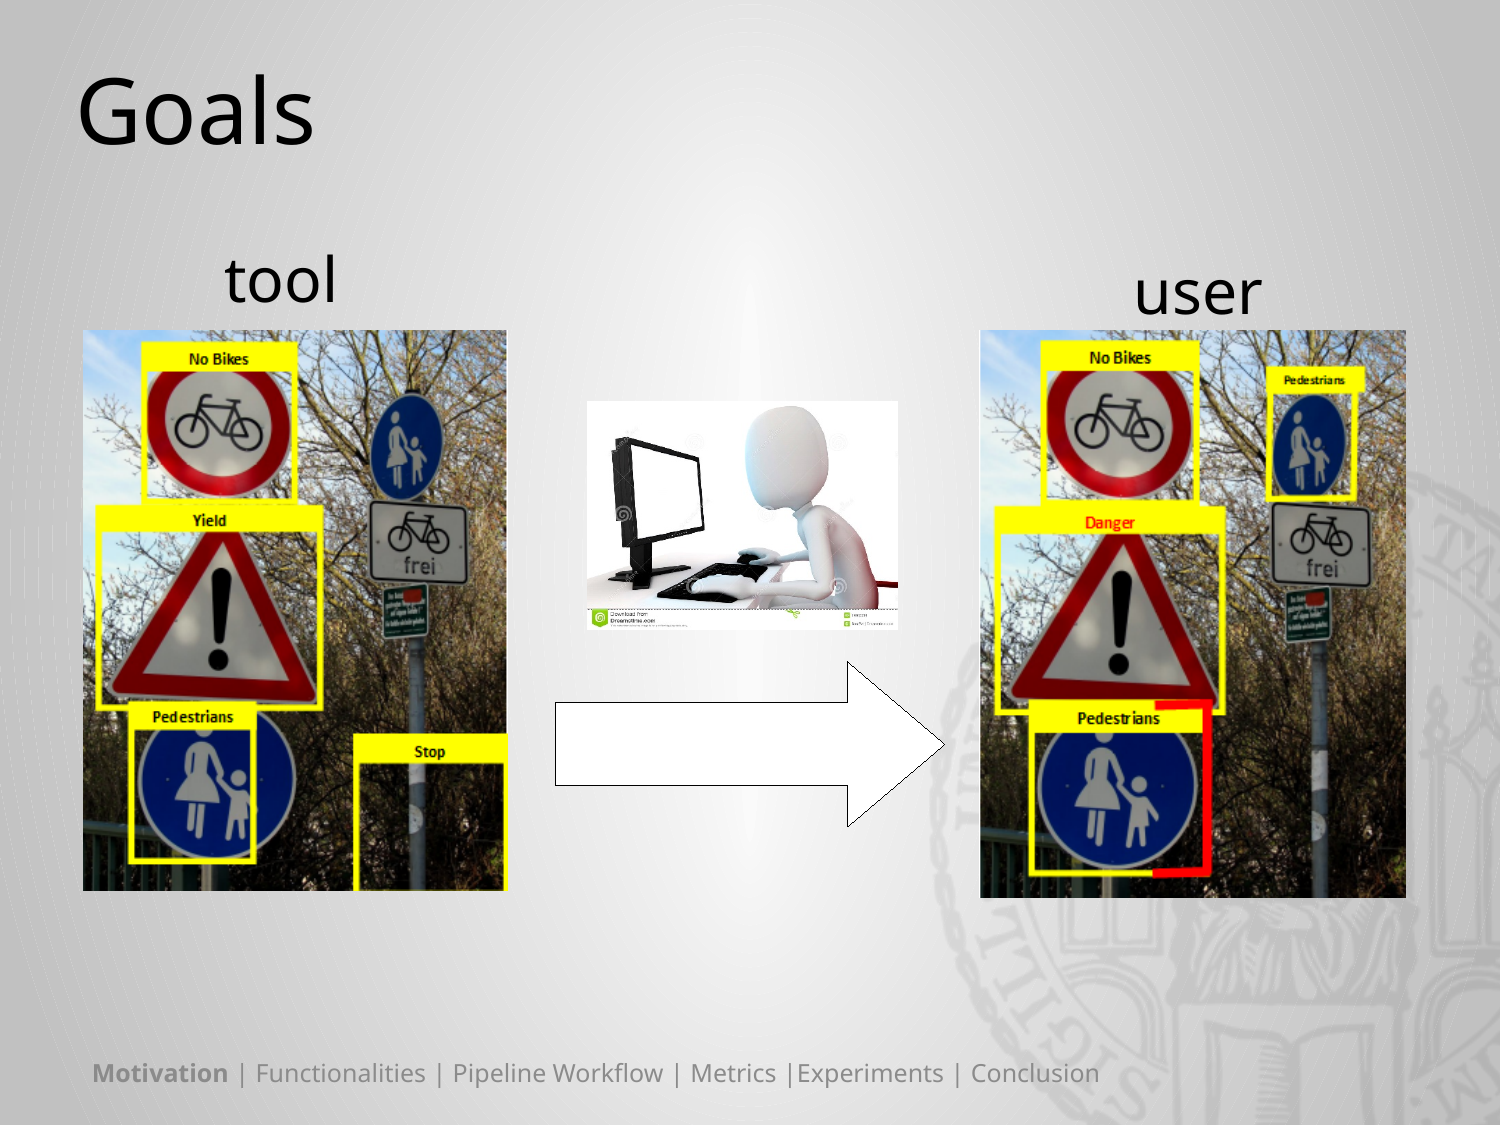

# Goals
tool
user
Motivation | Functionalities | Pipeline Workflow | Metrics |Experiments | Conclusion